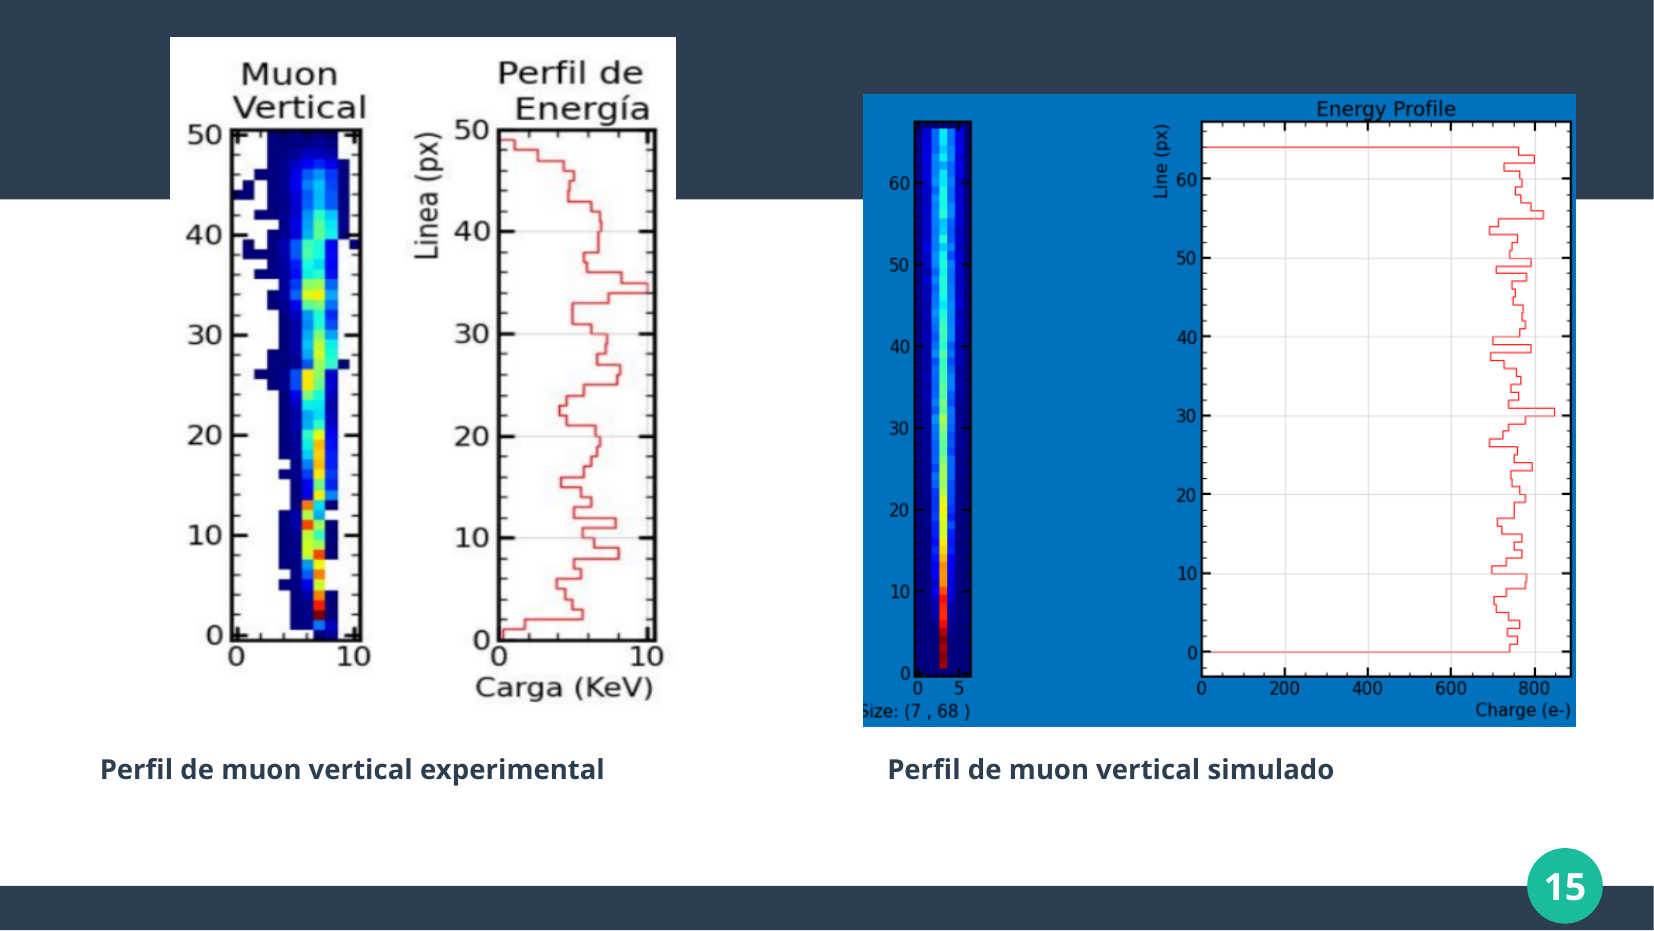

Perfil de muon vertical simulado
# Perfil de muon vertical experimental